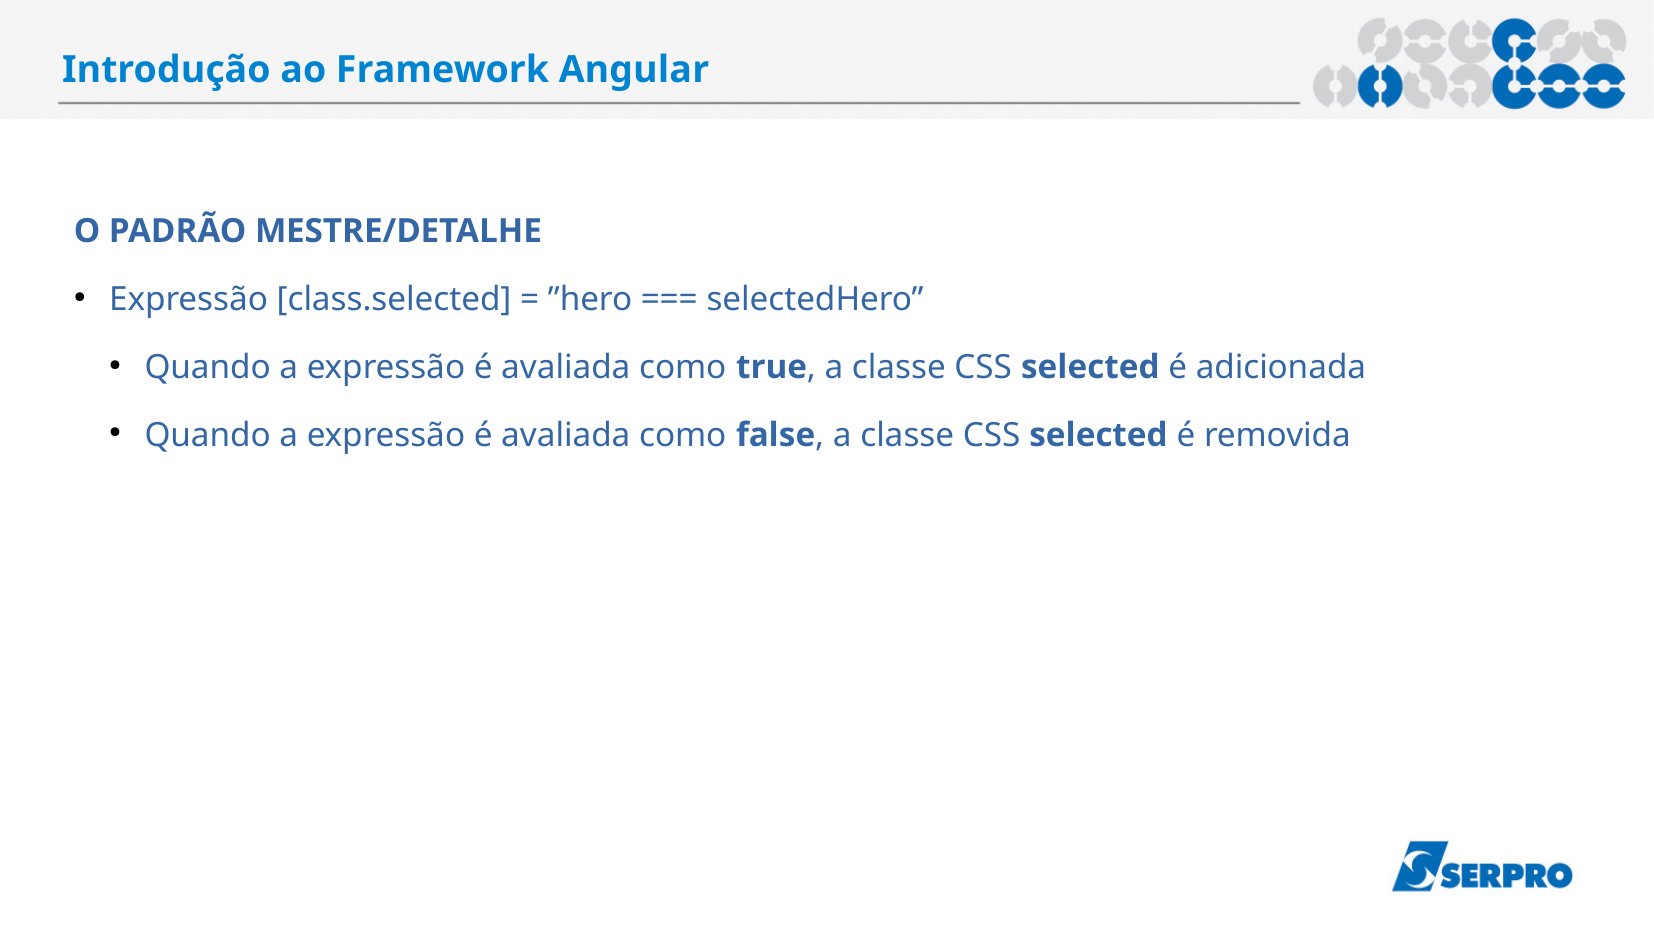

Introdução ao Framework Angular
O PADRÃO MESTRE/DETALHE
Expressão [class.selected] = ”hero === selectedHero”
Quando a expressão é avaliada como true, a classe CSS selected é adicionada
Quando a expressão é avaliada como false, a classe CSS selected é removida